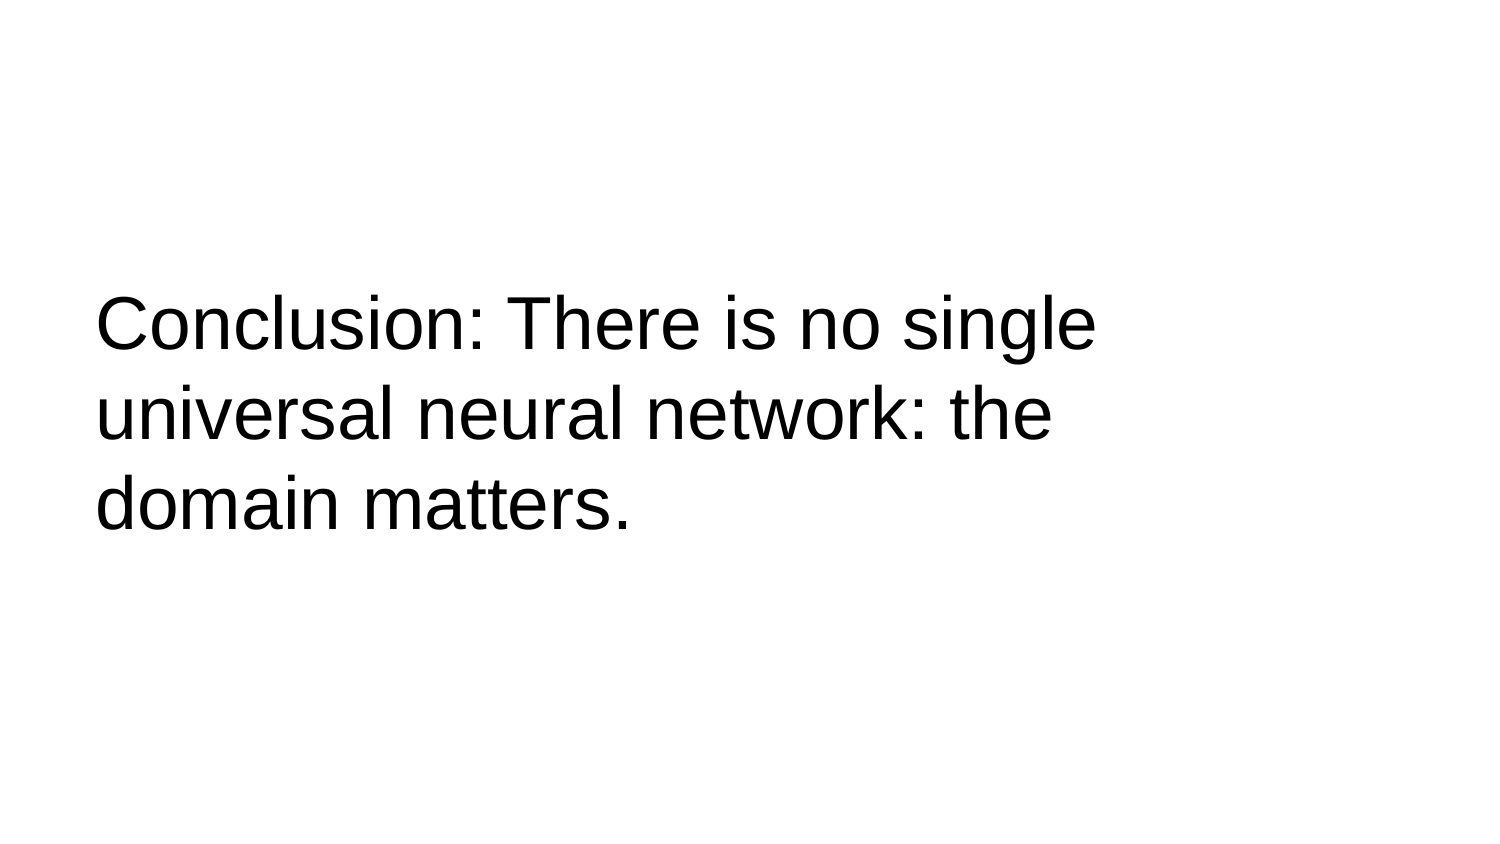

# Conclusion: There is no single universal neural network: the domain matters.